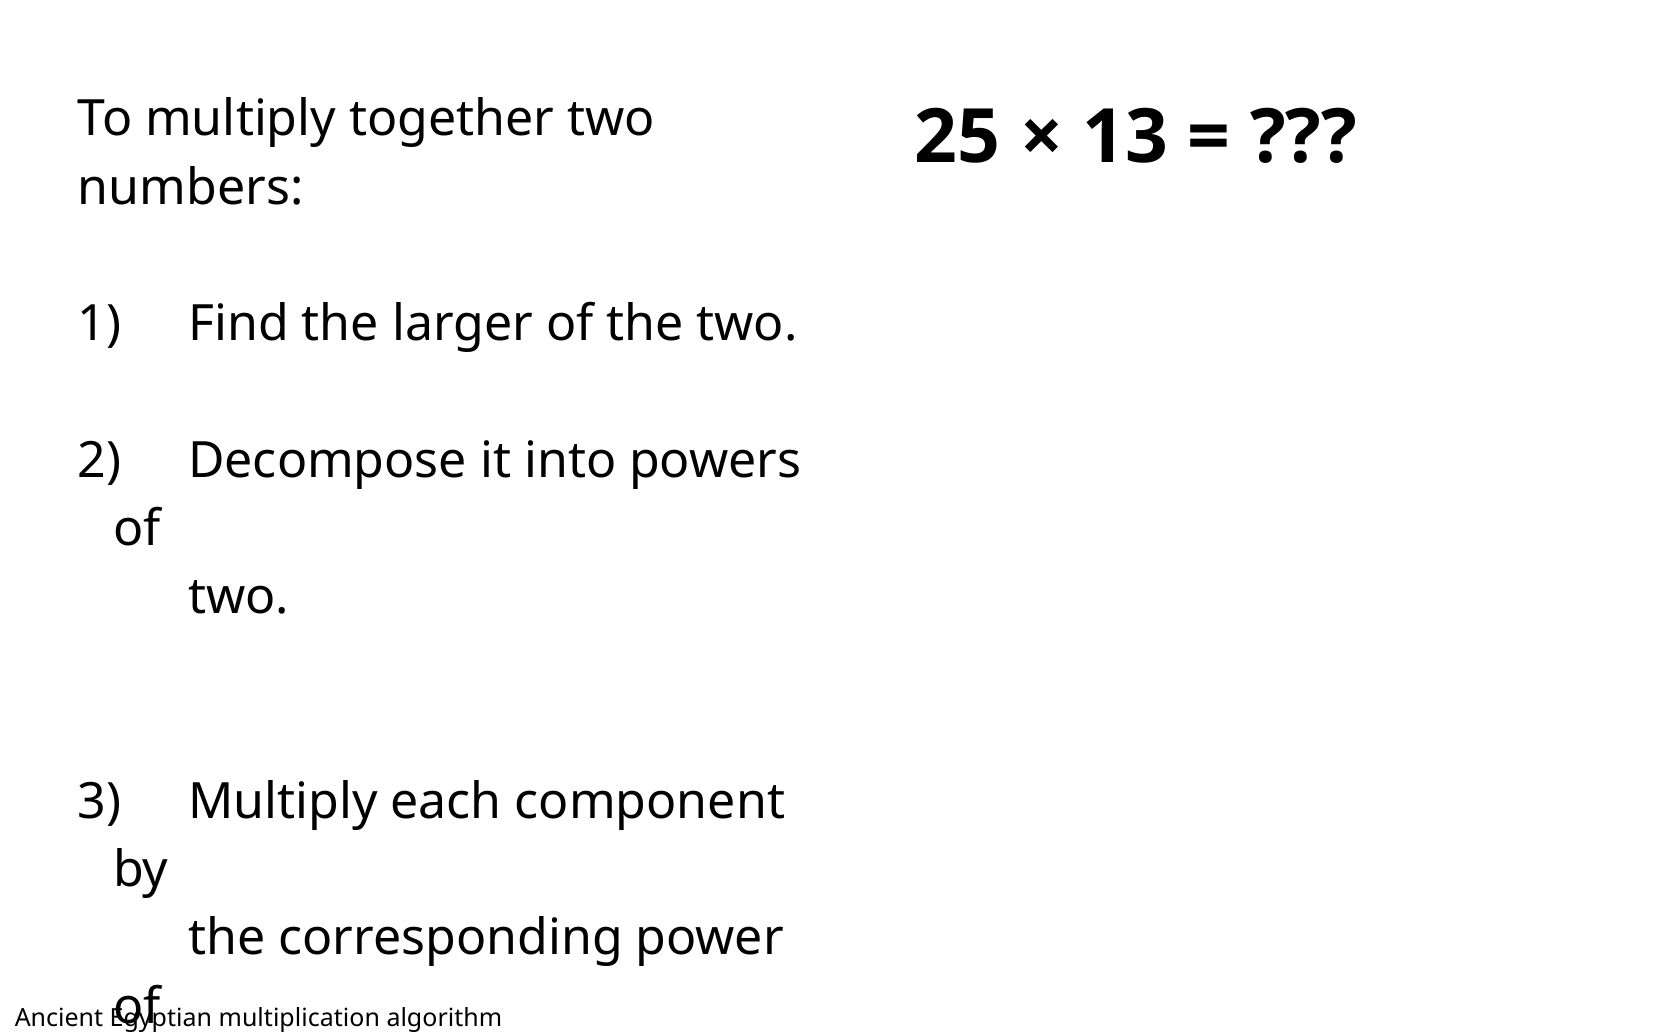

To multiply together two numbers:
	Find the larger of the two.
	Decompose it into powers of
	two.
	Multiply each component by
	the corresponding power of
	two.
	Add these together to find
	the multiple.
25 × 13 = ???
Ancient Egyptian multiplication algorithm